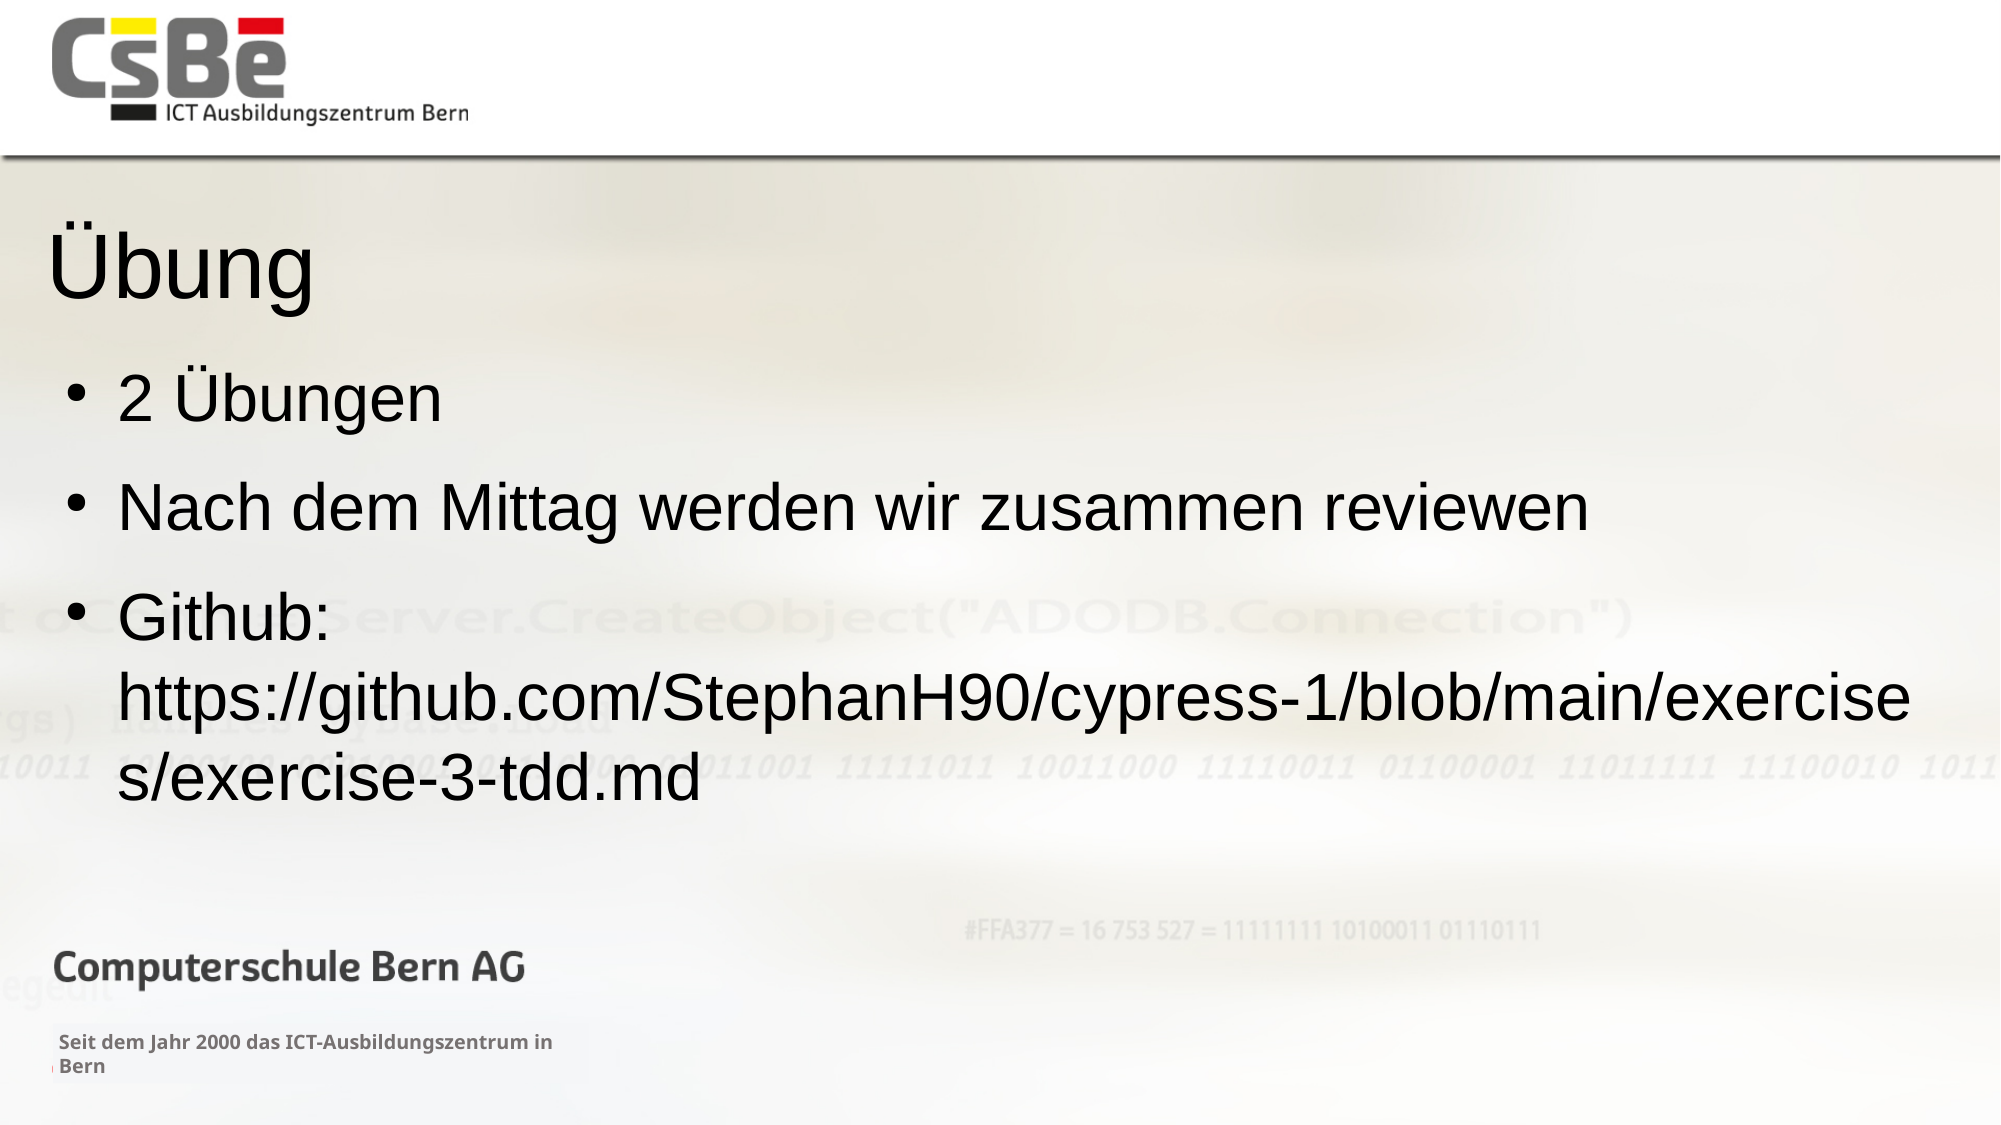

Übung
# 2 Übungen
Nach dem Mittag werden wir zusammen reviewen
Github: https://github.com/StephanH90/cypress-1/blob/main/exercises/exercise-3-tdd.md